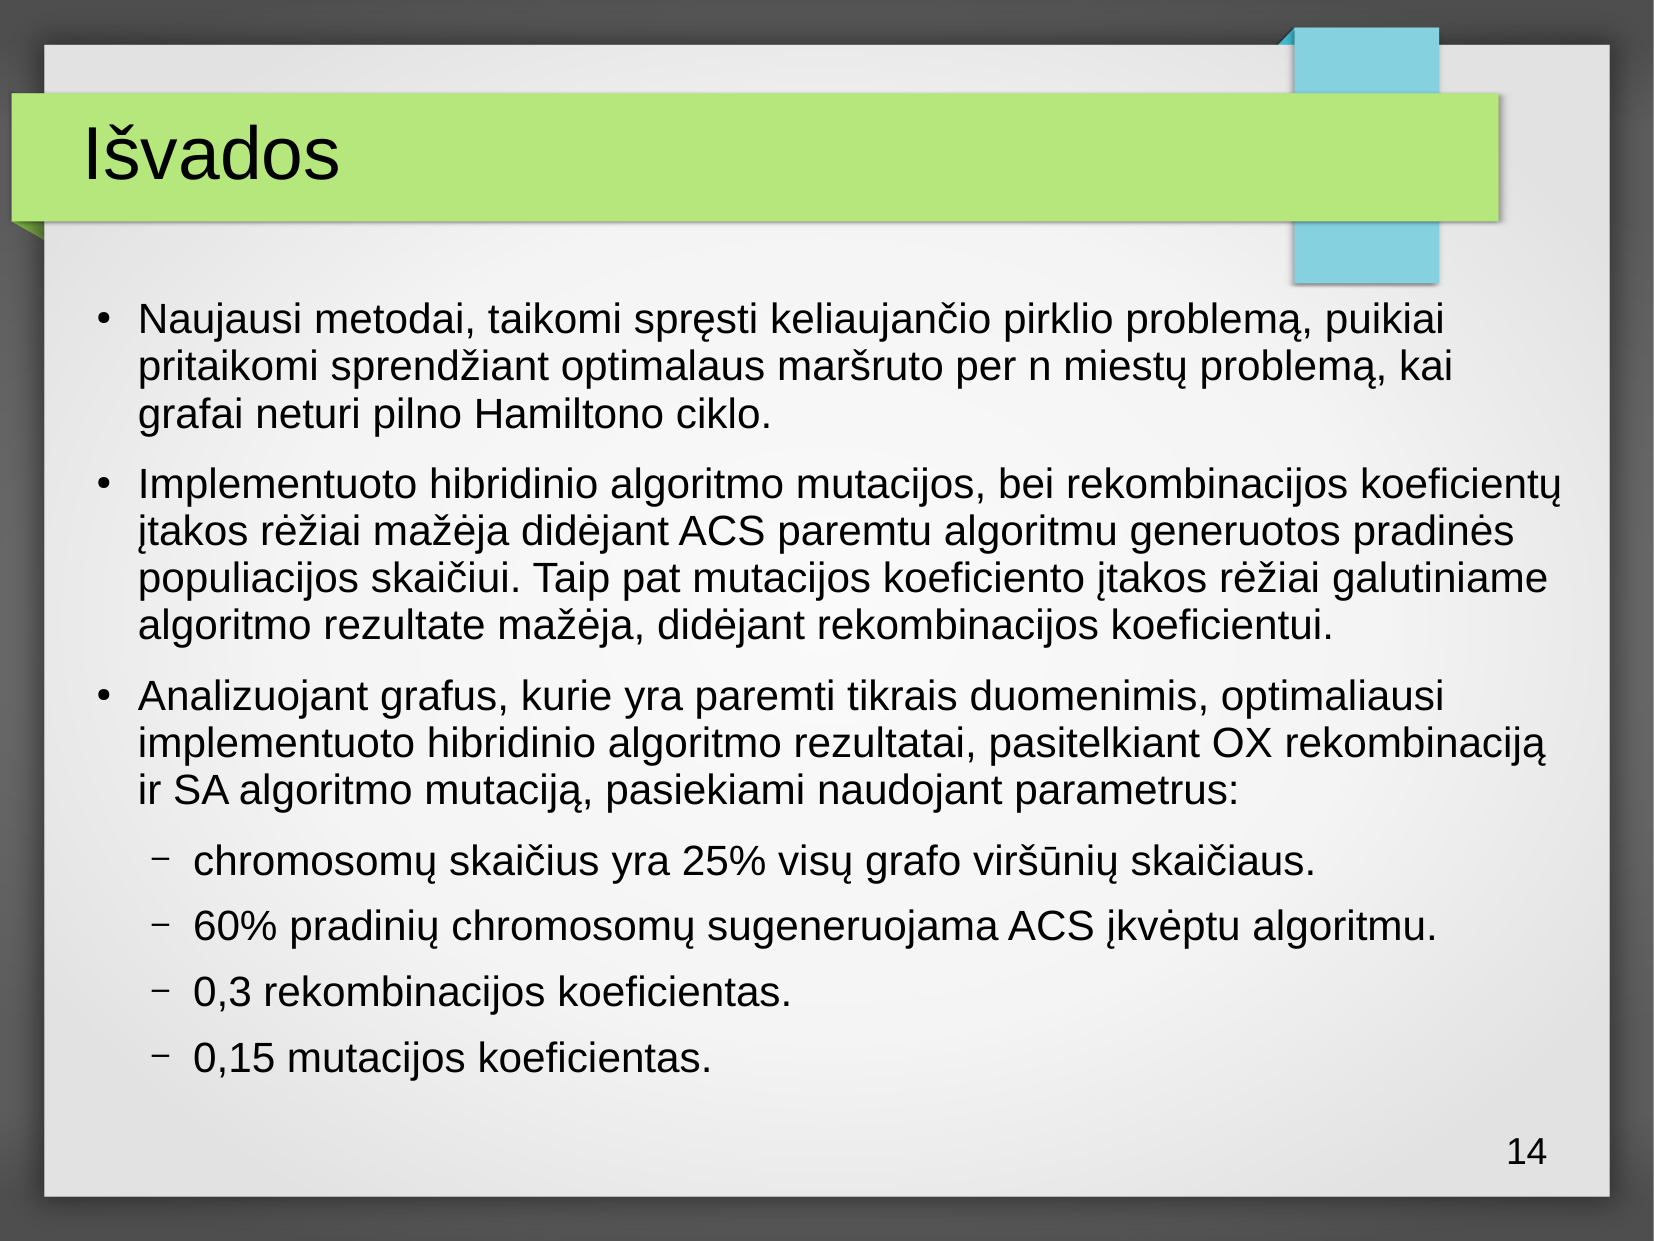

# Išvados
Naujausi metodai, taikomi spręsti keliaujančio pirklio problemą, puikiai pritaikomi sprendžiant optimalaus maršruto per n miestų problemą, kai grafai neturi pilno Hamiltono ciklo.
Implementuoto hibridinio algoritmo mutacijos, bei rekombinacijos koeficientų įtakos rėžiai mažėja didėjant ACS paremtu algoritmu generuotos pradinės populiacijos skaičiui. Taip pat mutacijos koeficiento įtakos rėžiai galutiniame algoritmo rezultate mažėja, didėjant rekombinacijos koeficientui.
Analizuojant grafus, kurie yra paremti tikrais duomenimis, optimaliausi implementuoto hibridinio algoritmo rezultatai, pasitelkiant OX rekombinaciją ir SA algoritmo mutaciją, pasiekiami naudojant parametrus:
chromosomų skaičius yra 25% visų grafo viršūnių skaičiaus.
60% pradinių chromosomų sugeneruojama ACS įkvėptu algoritmu.
0,3 rekombinacijos koeficientas.
0,15 mutacijos koeficientas.